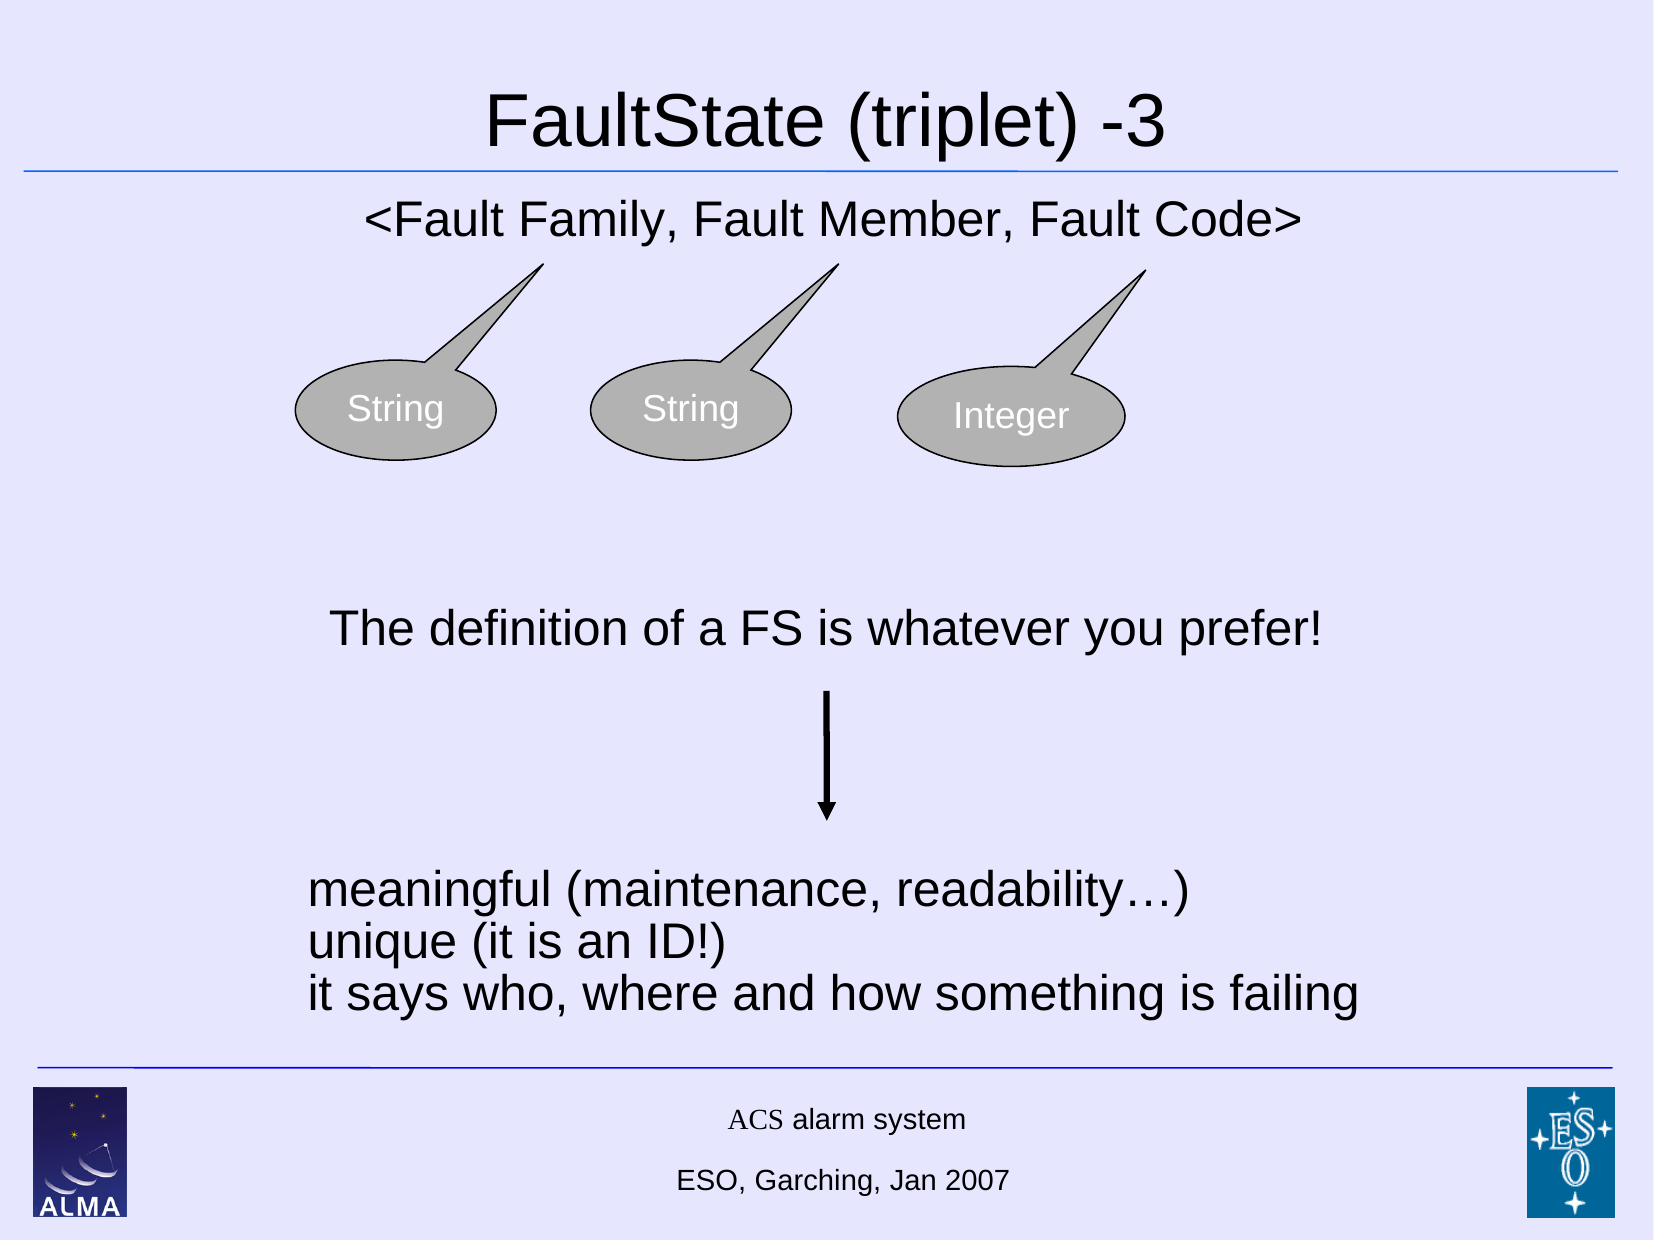

# FaultState (triplet) -3
<Fault Family, Fault Member, Fault Code>
String
String
Integer
The definition of a FS is whatever you prefer!
 meaningful (maintenance, readability…)
 unique (it is an ID!)
 it says who, where and how something is failing